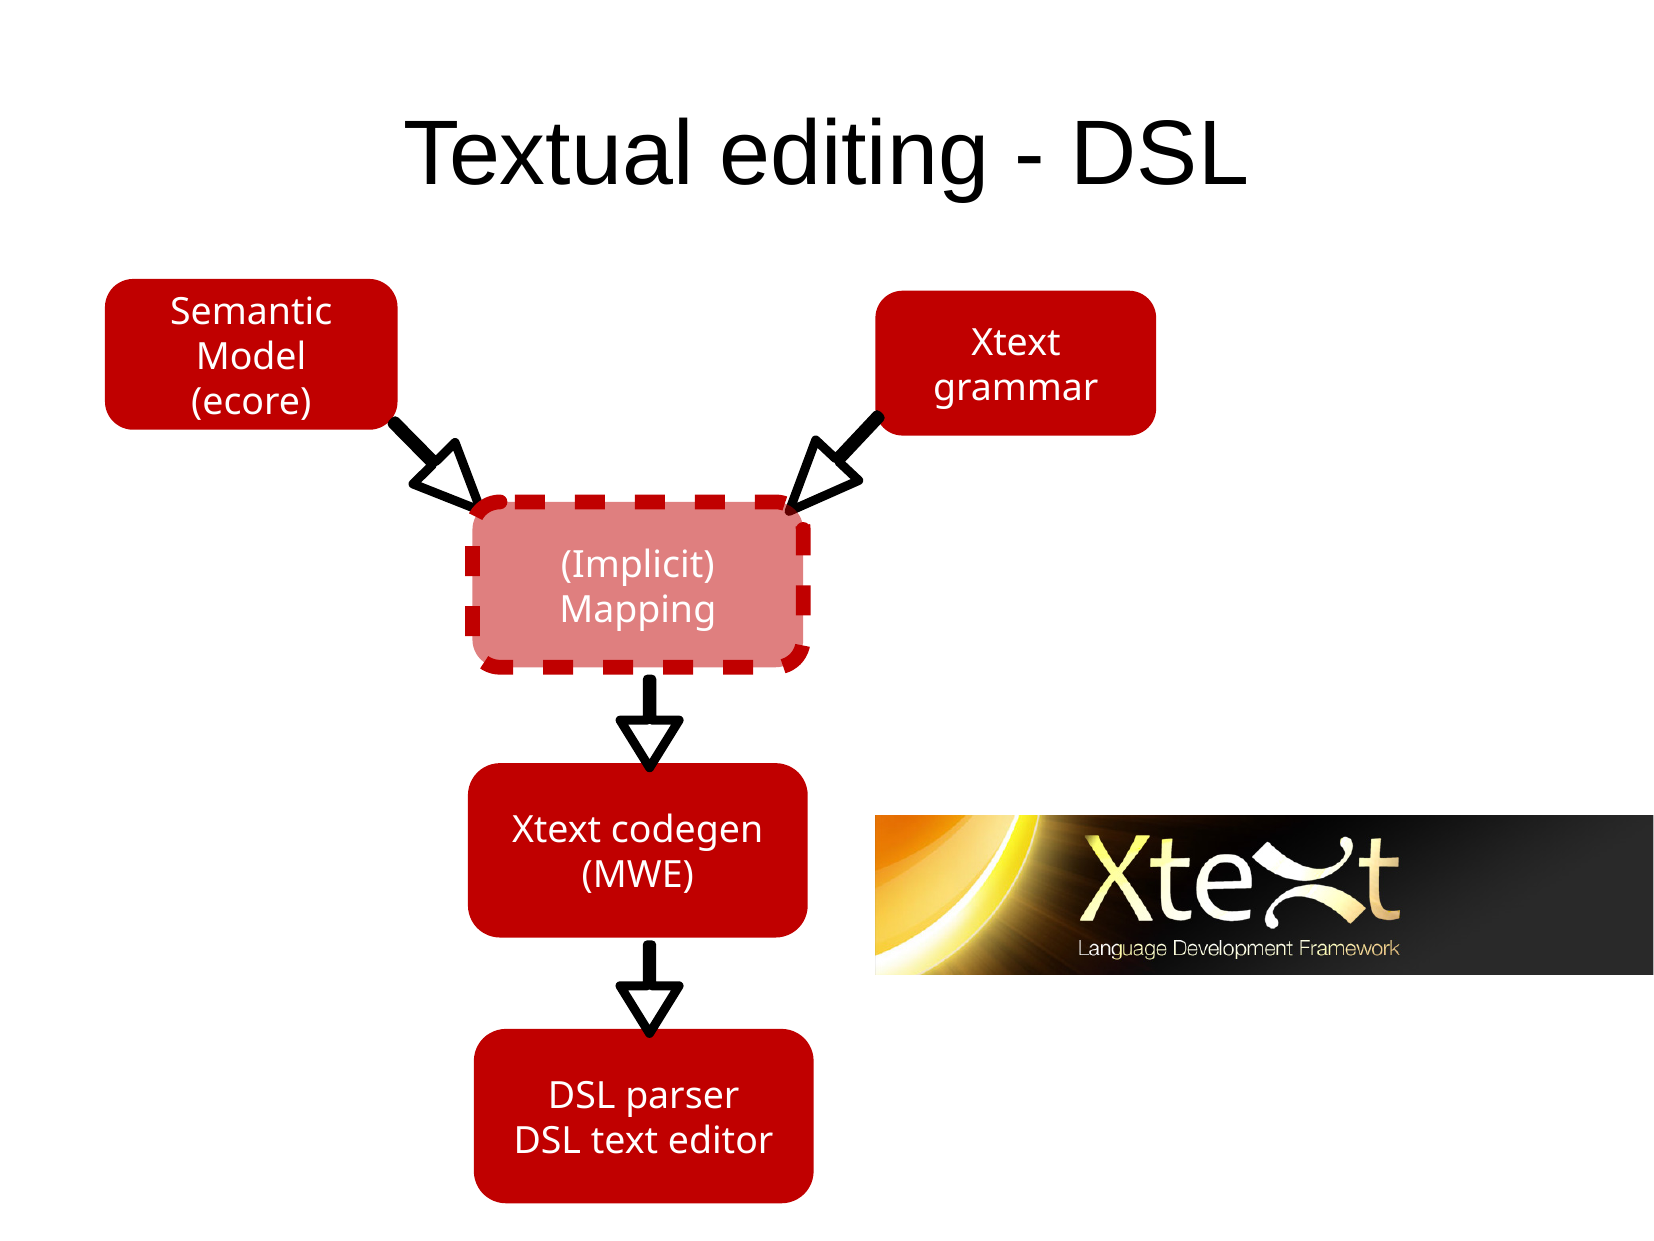

# Textual editing - DSL
Semantic Model (ecore)
Xtext grammar
(Implicit) Mapping
Xtext codegen (MWE)
DSL parser
DSL text editor